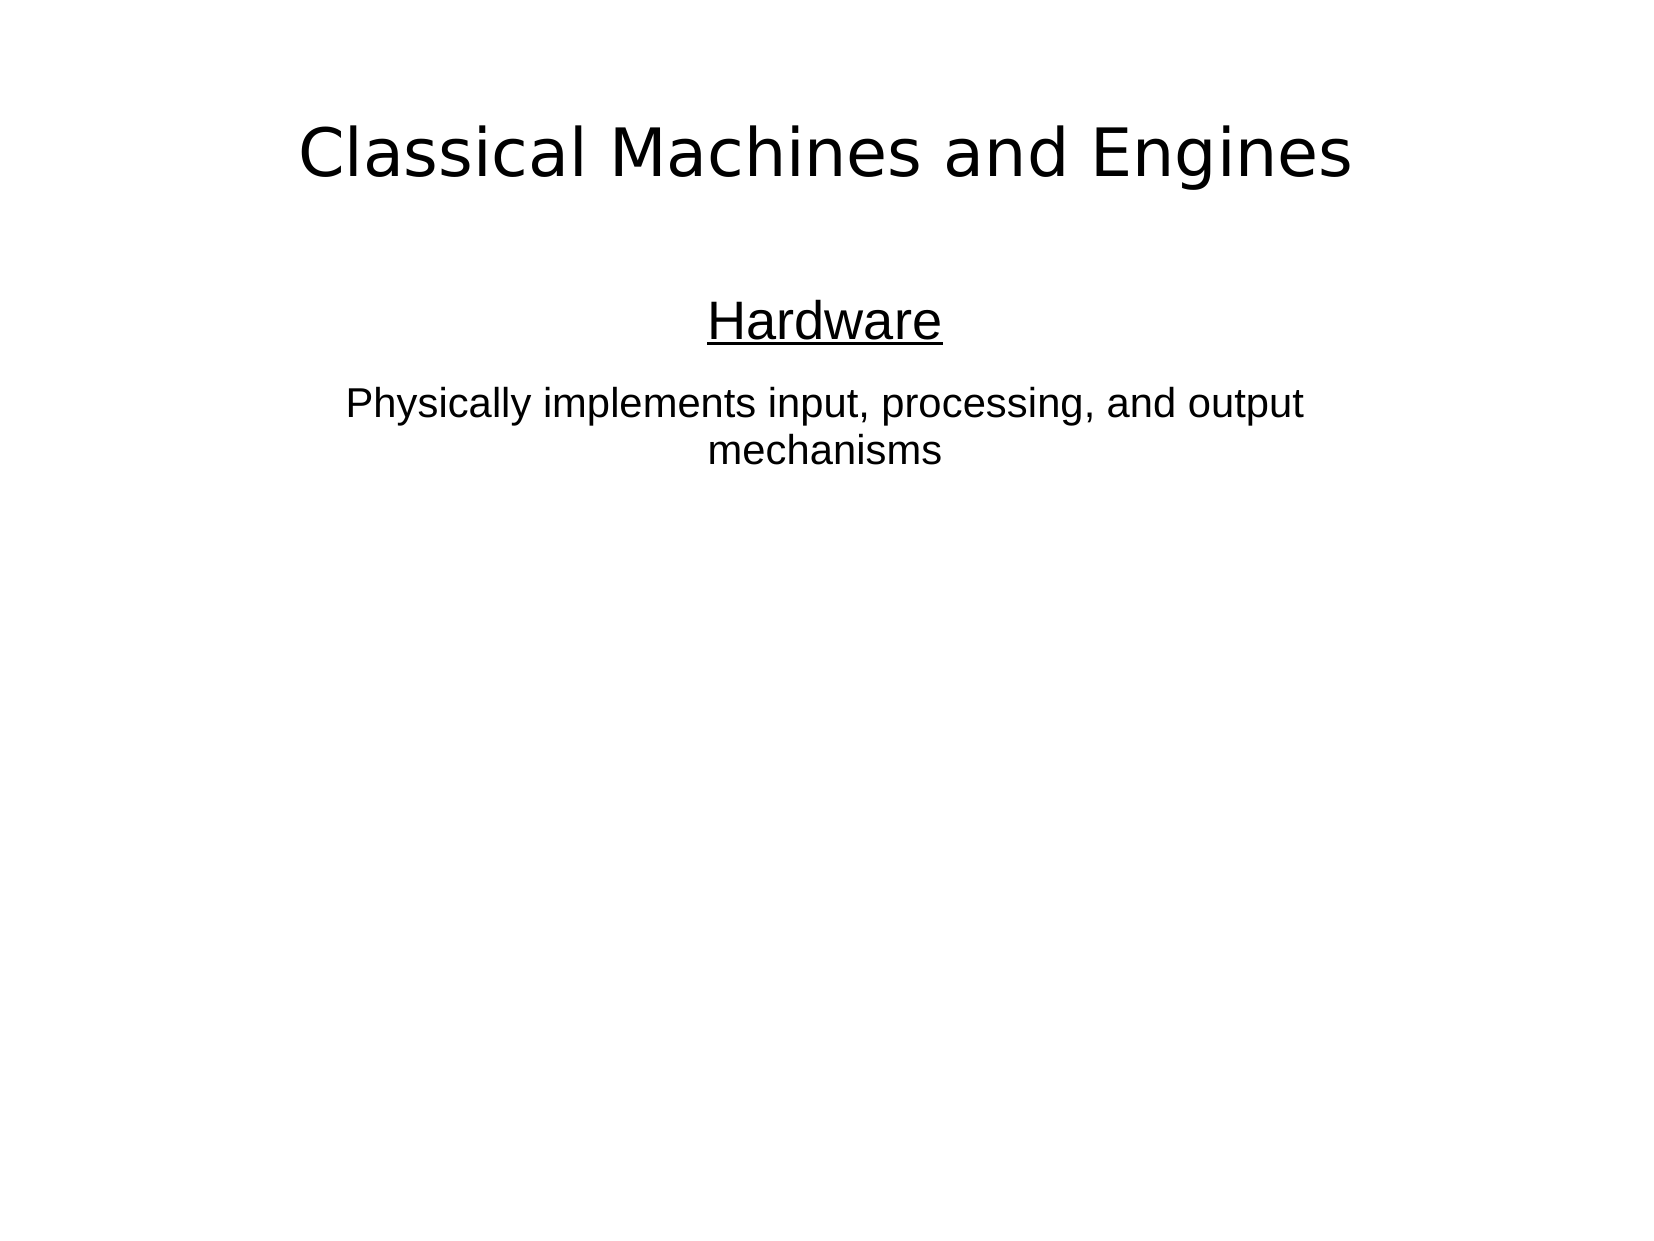

# Classical Machines and Engines
Hardware
Physically implements input, processing, and output mechanisms